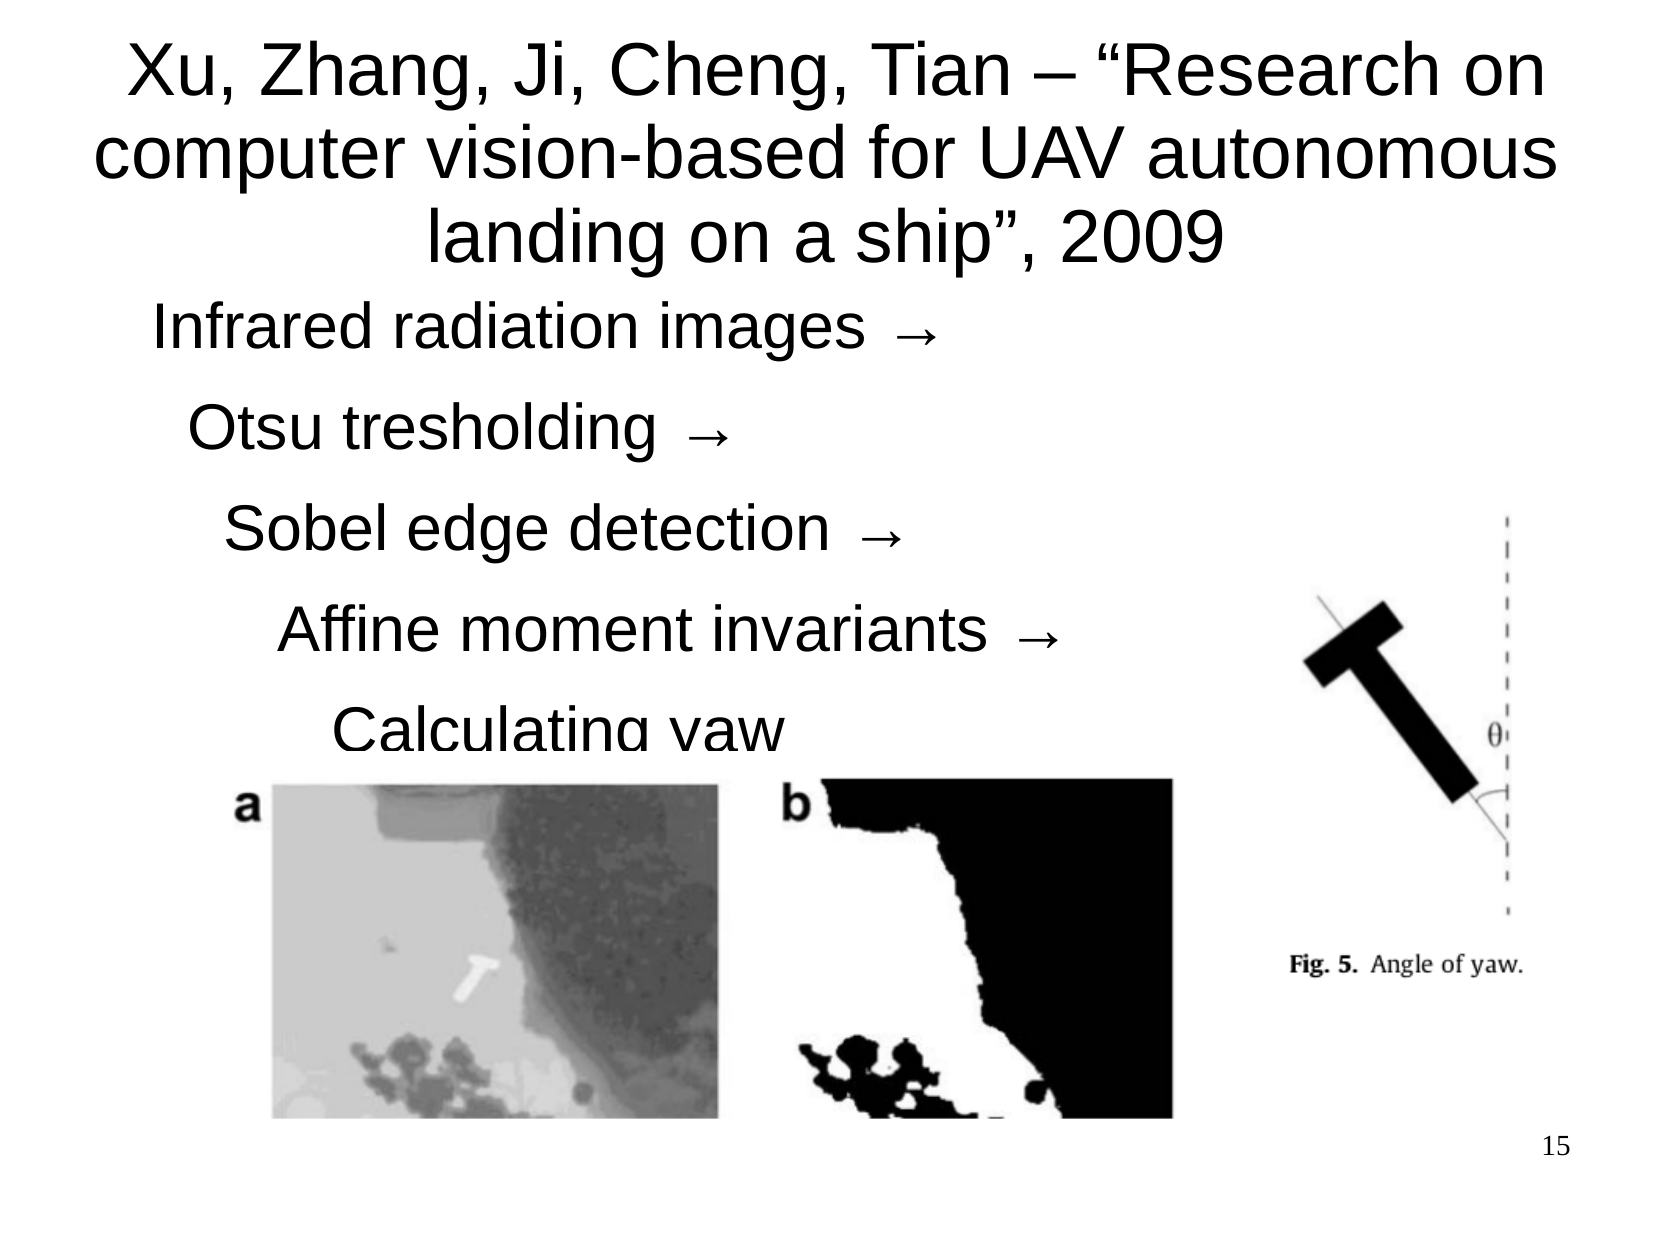

# Xu, Zhang, Ji, Cheng, Tian – “Research on computer vision-based for UAV autonomous landing on a ship”, 2009
Infrared radiation images →
 Otsu tresholding →
 Sobel edge detection →
 Affine moment invariants →
 Calculating yaw
15